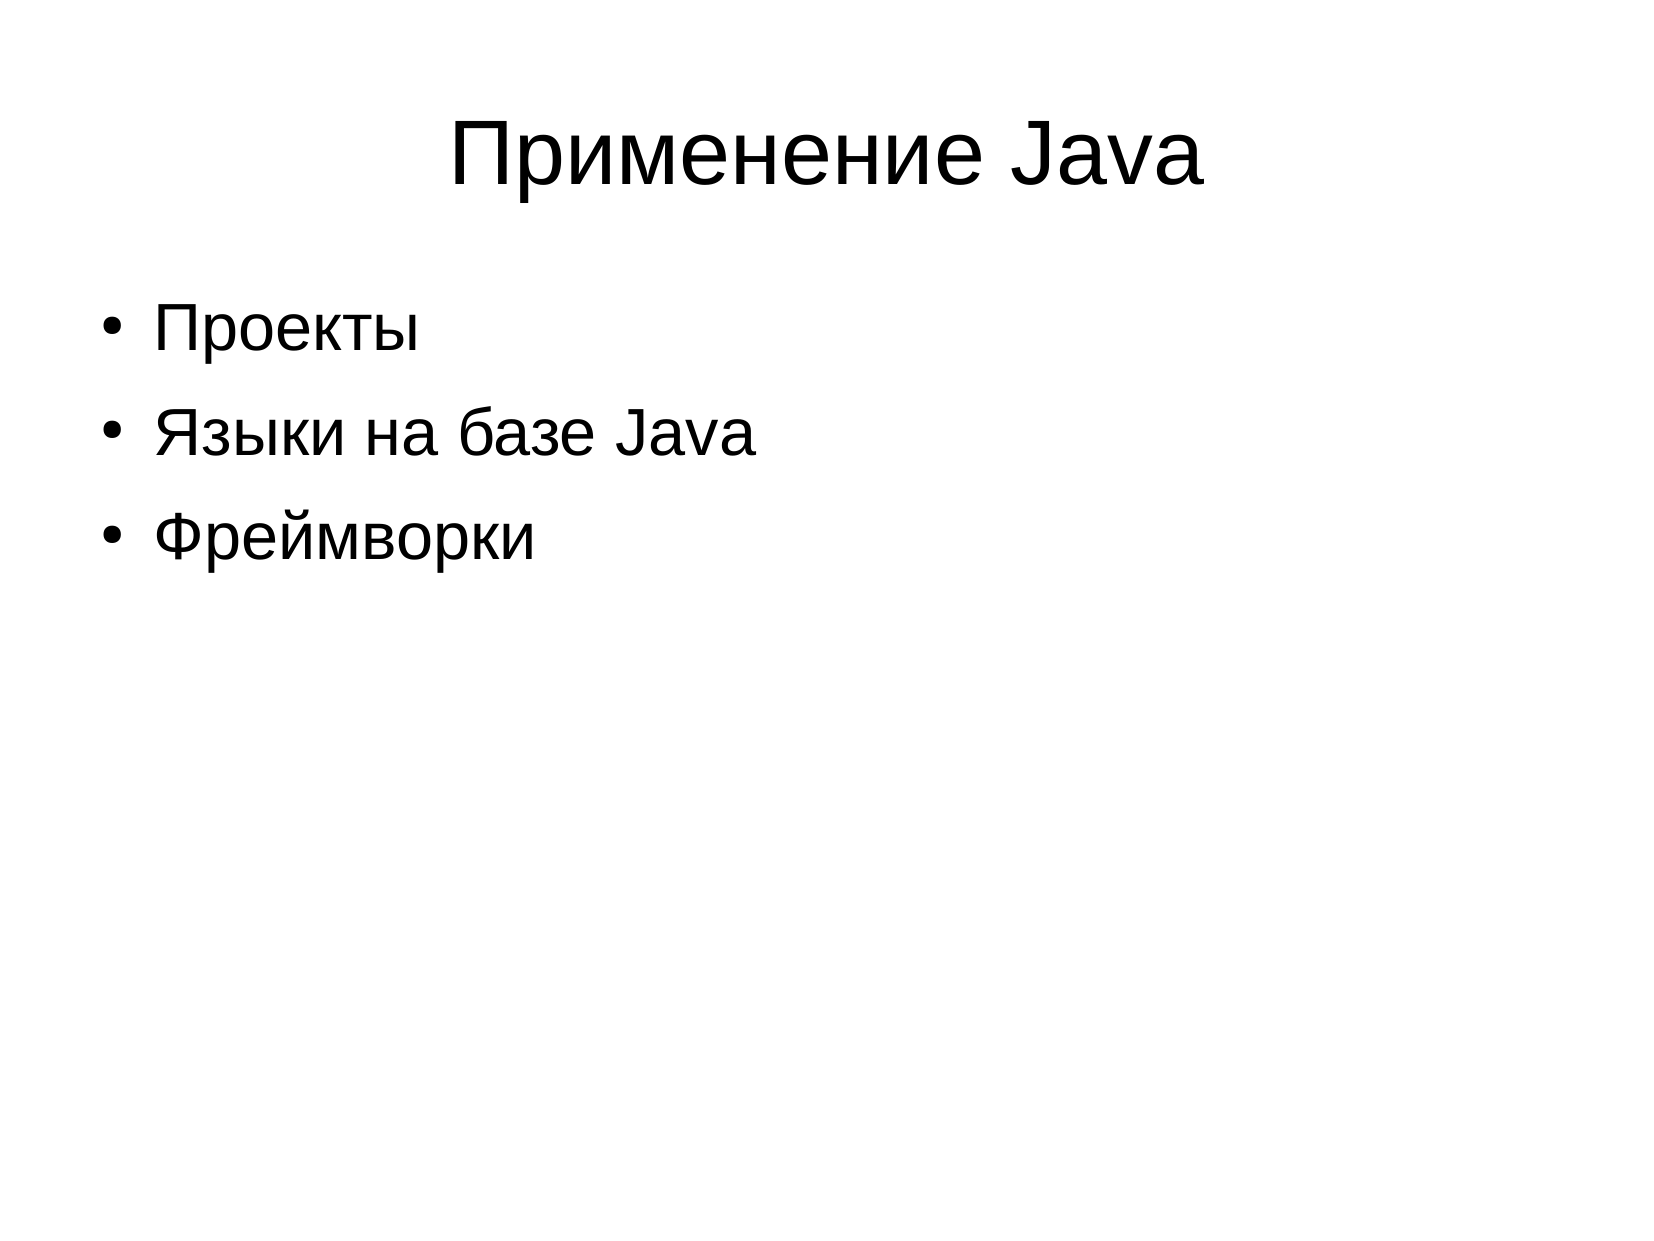

# Применение Java
Проекты
Языки на базе Java
Фреймворки